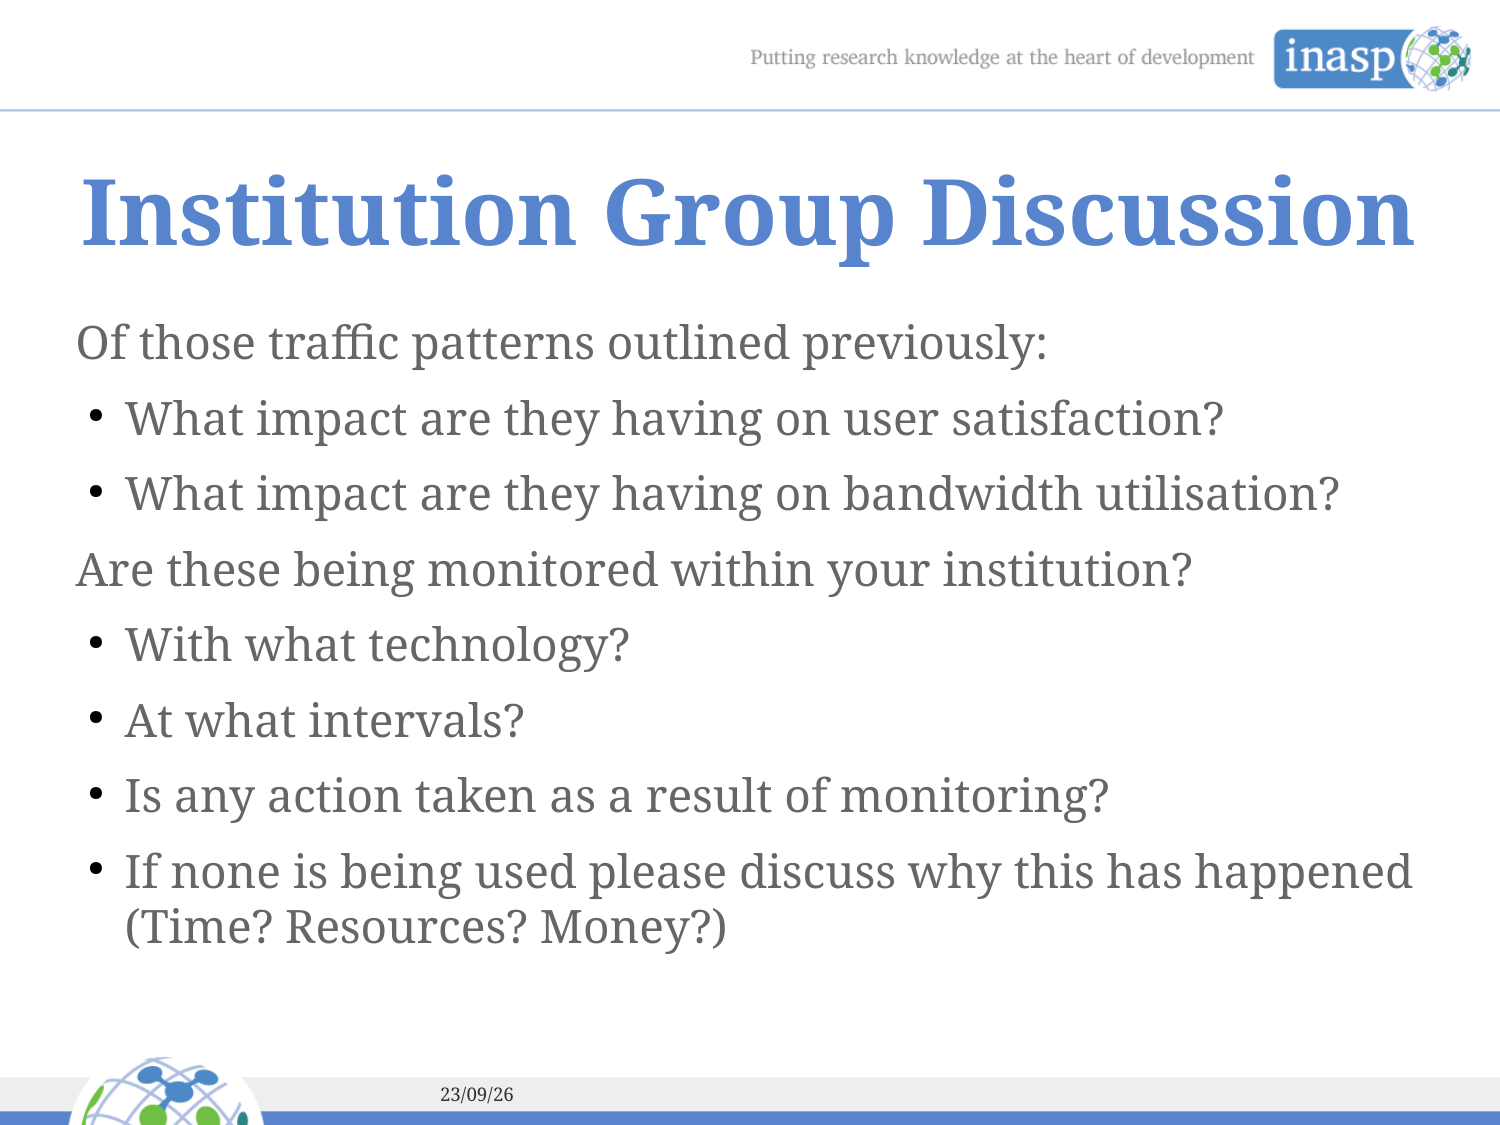

# Institution Group Discussion
Of those traffic patterns outlined previously:
What impact are they having on user satisfaction?
What impact are they having on bandwidth utilisation?
Are these being monitored within your institution?
With what technology?
At what intervals?
Is any action taken as a result of monitoring?
If none is being used please discuss why this has happened (Time? Resources? Money?)